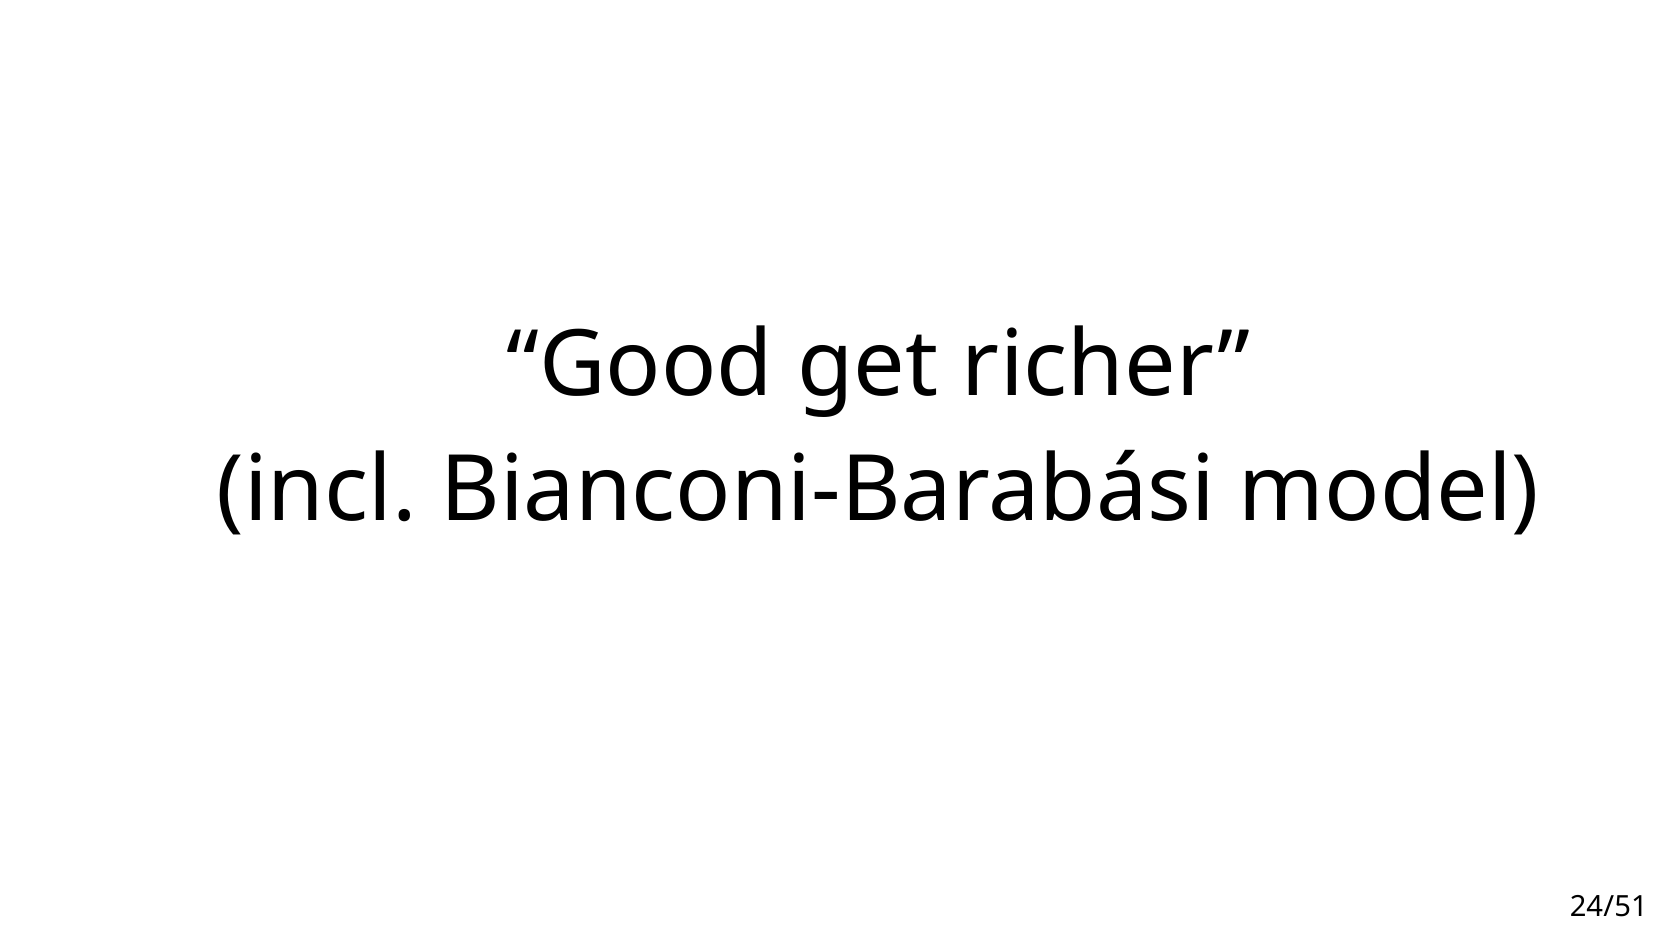

# “Good get richer” (incl. Bianconi-Barabási model)
24